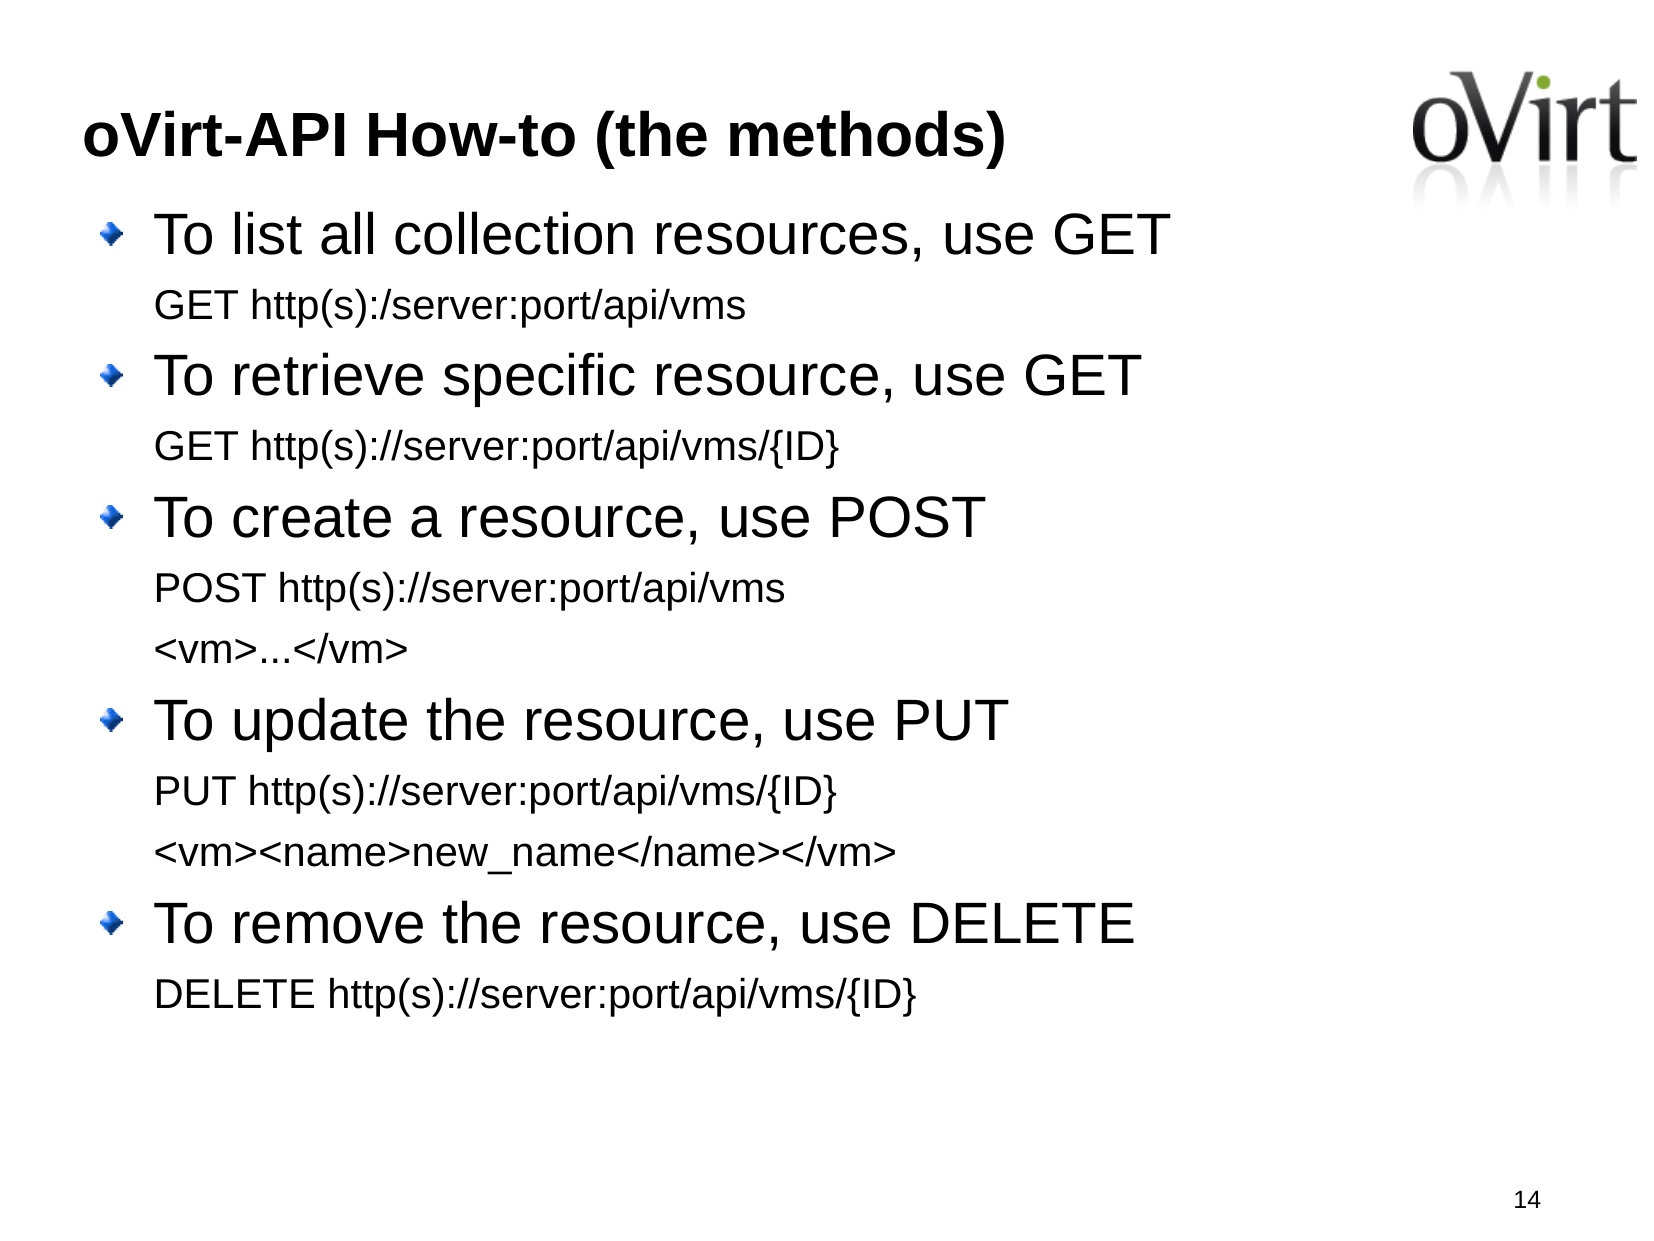

# oVirt-API How-to (the methods)
To list all collection resources, use GET
GET http(s):/server:port/api/vms
To retrieve specific resource, use GET
GET http(s)://server:port/api/vms/{ID}
To create a resource, use POST
POST http(s)://server:port/api/vms
<vm>...</vm>
To update the resource, use PUT
PUT http(s)://server:port/api/vms/{ID}
<vm><name>new_name</name></vm>
To remove the resource, use DELETE
DELETE http(s)://server:port/api/vms/{ID}